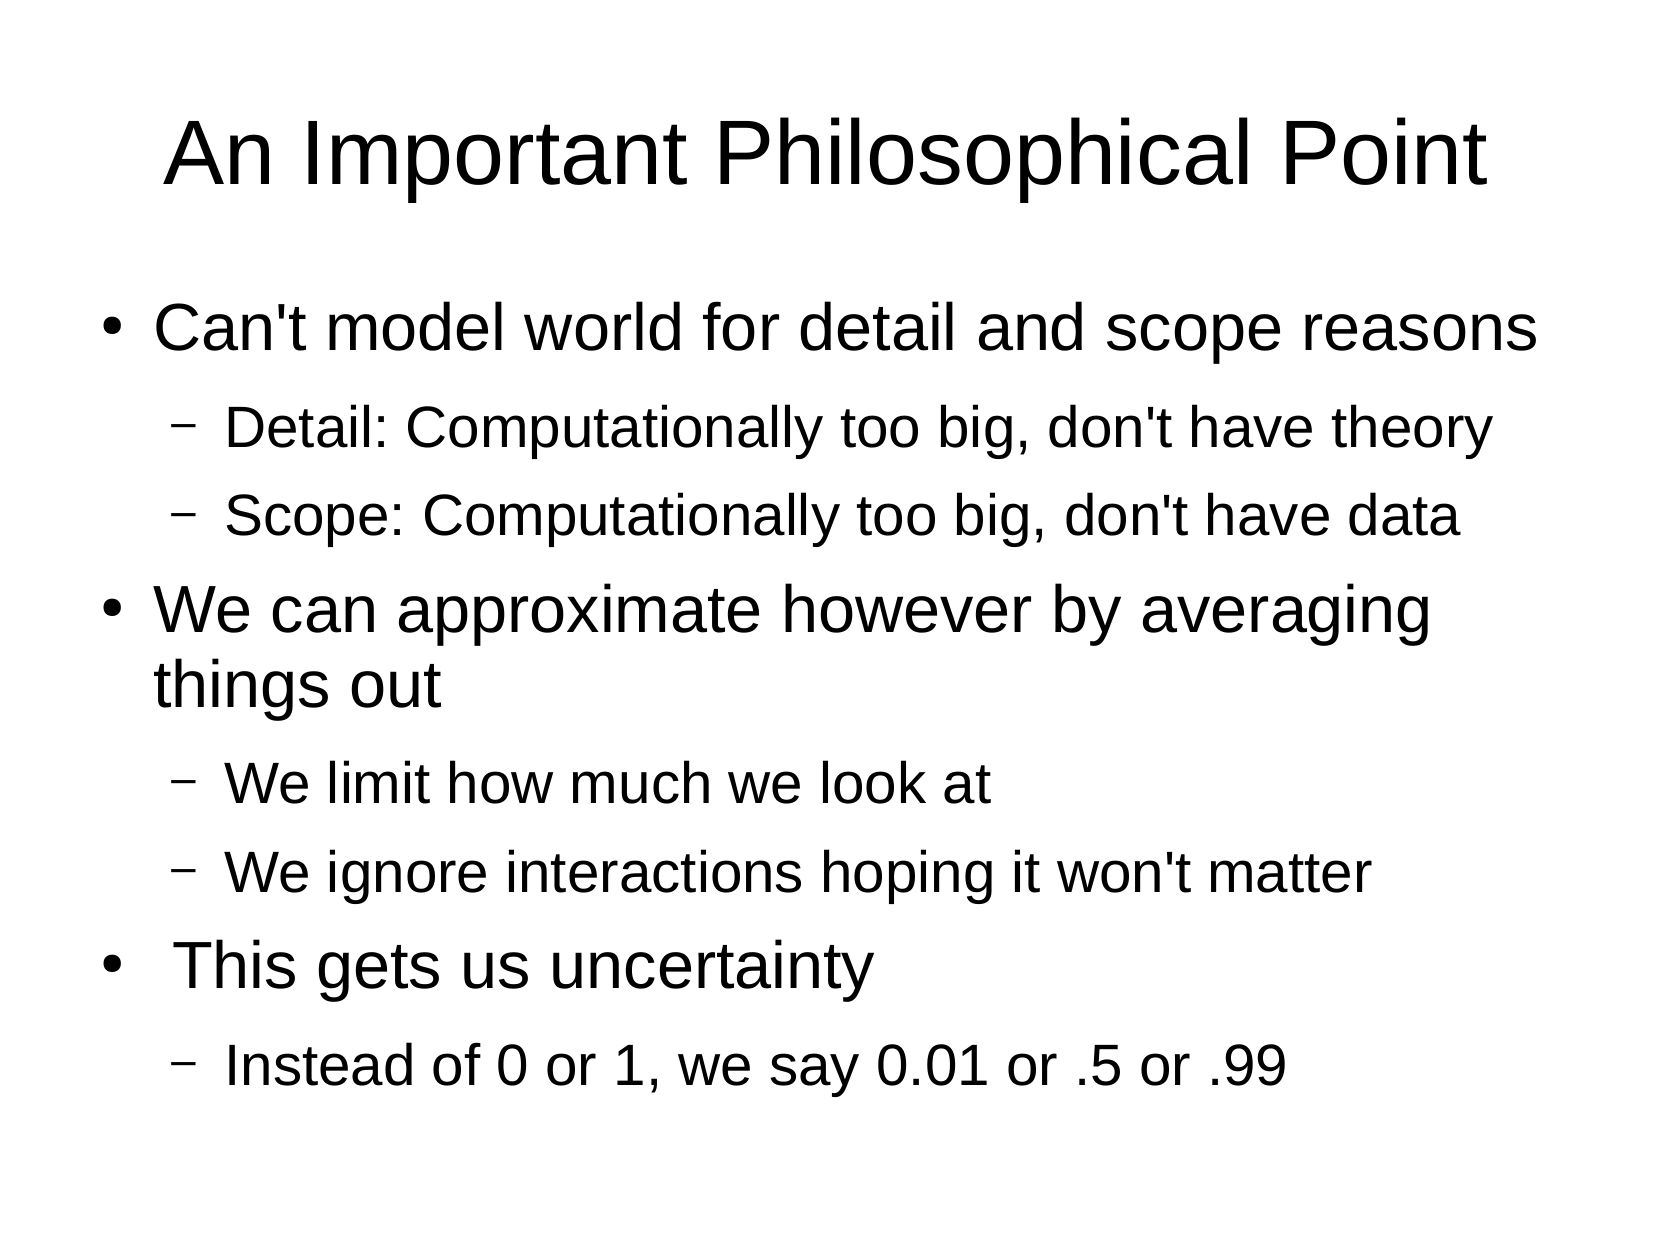

# An Important Philosophical Point
Can't model world for detail and scope reasons
Detail: Computationally too big, don't have theory
Scope: Computationally too big, don't have data
We can approximate however by averaging things out
We limit how much we look at
We ignore interactions hoping it won't matter
 This gets us uncertainty
Instead of 0 or 1, we say 0.01 or .5 or .99